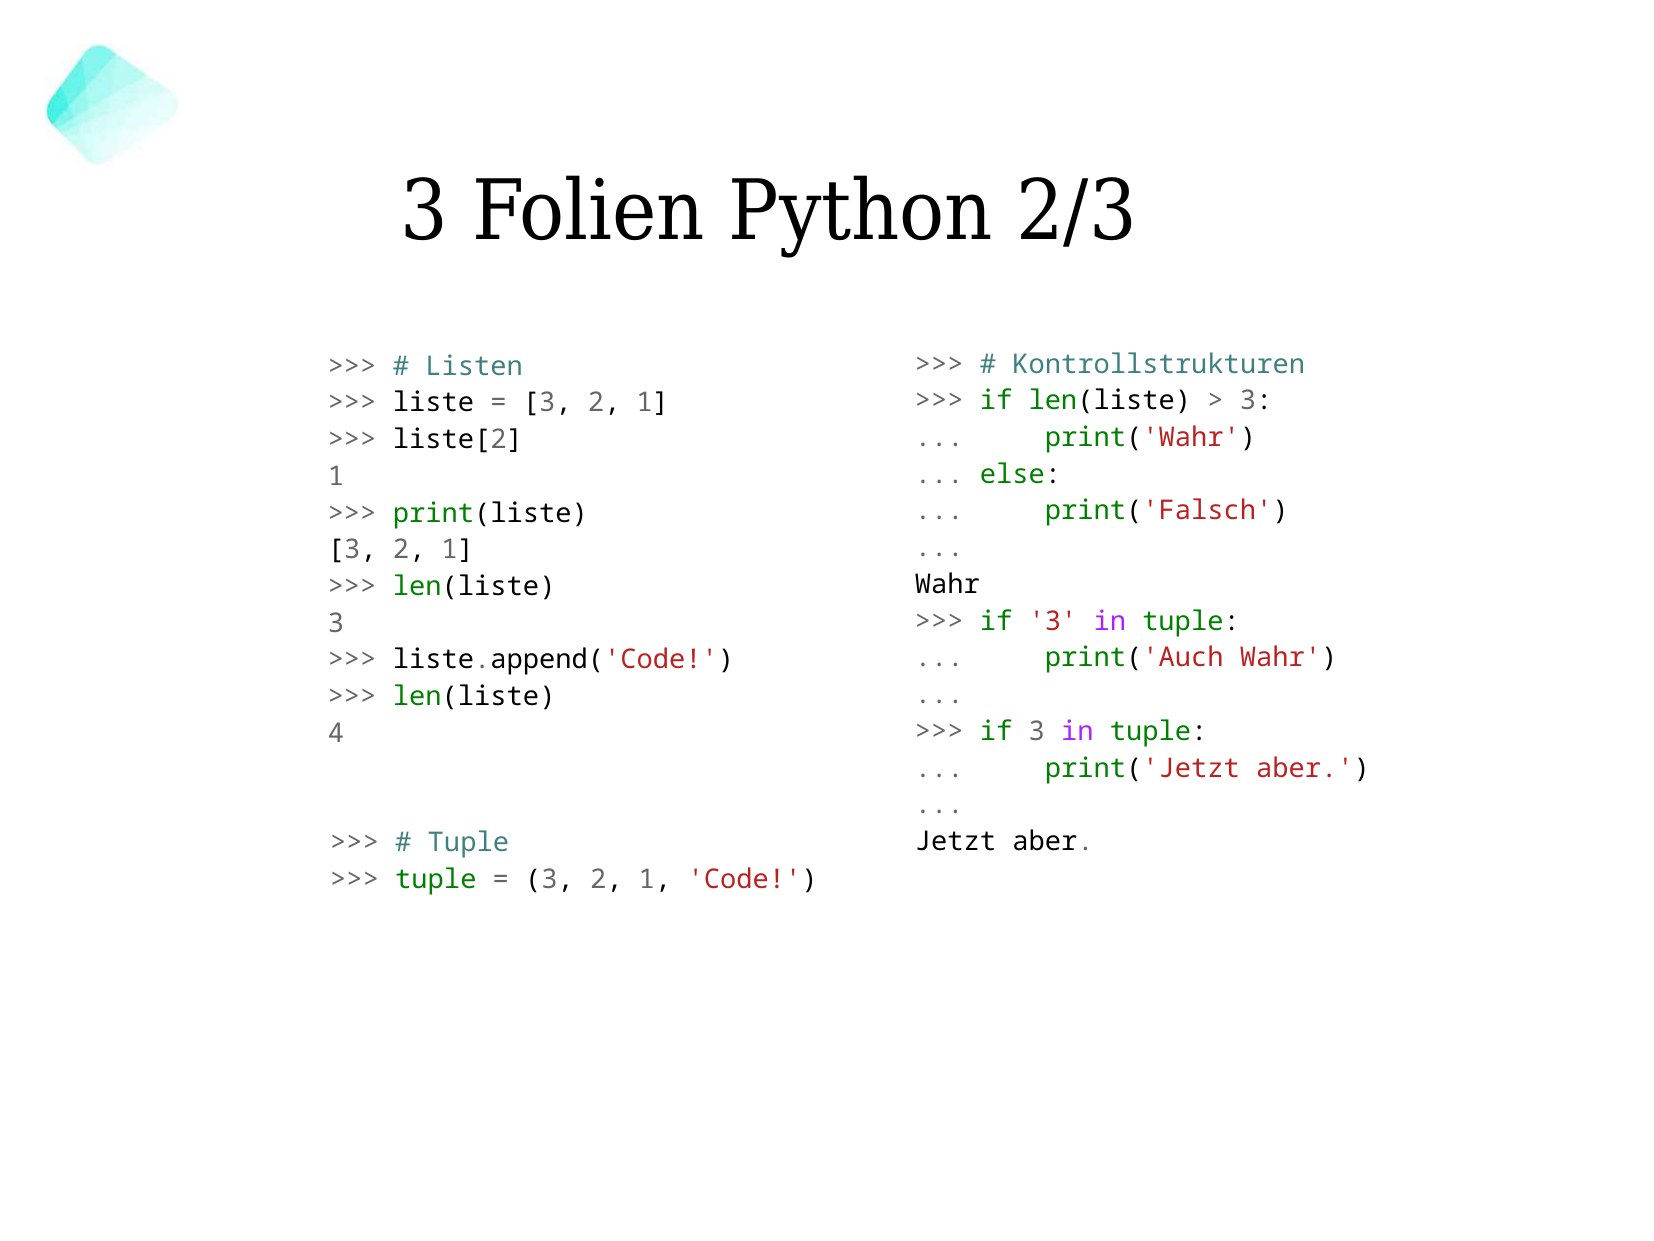

3 Folien Python 2/3
>>> # Kontrollstrukturen
>>> if len(liste) > 3:
... print('Wahr')
... else:
... print('Falsch')
...
Wahr
>>> if '3' in tuple:
... print('Auch Wahr')
...
>>> if 3 in tuple:
... print('Jetzt aber.')
...
Jetzt aber.
>>> # Listen
>>> liste = [3, 2, 1]
>>> liste[2]
1
>>> print(liste)
[3, 2, 1]
>>> len(liste)
3
>>> liste.append('Code!')
>>> len(liste)
4
>>> # Tuple
>>> tuple = (3, 2, 1, 'Code!')